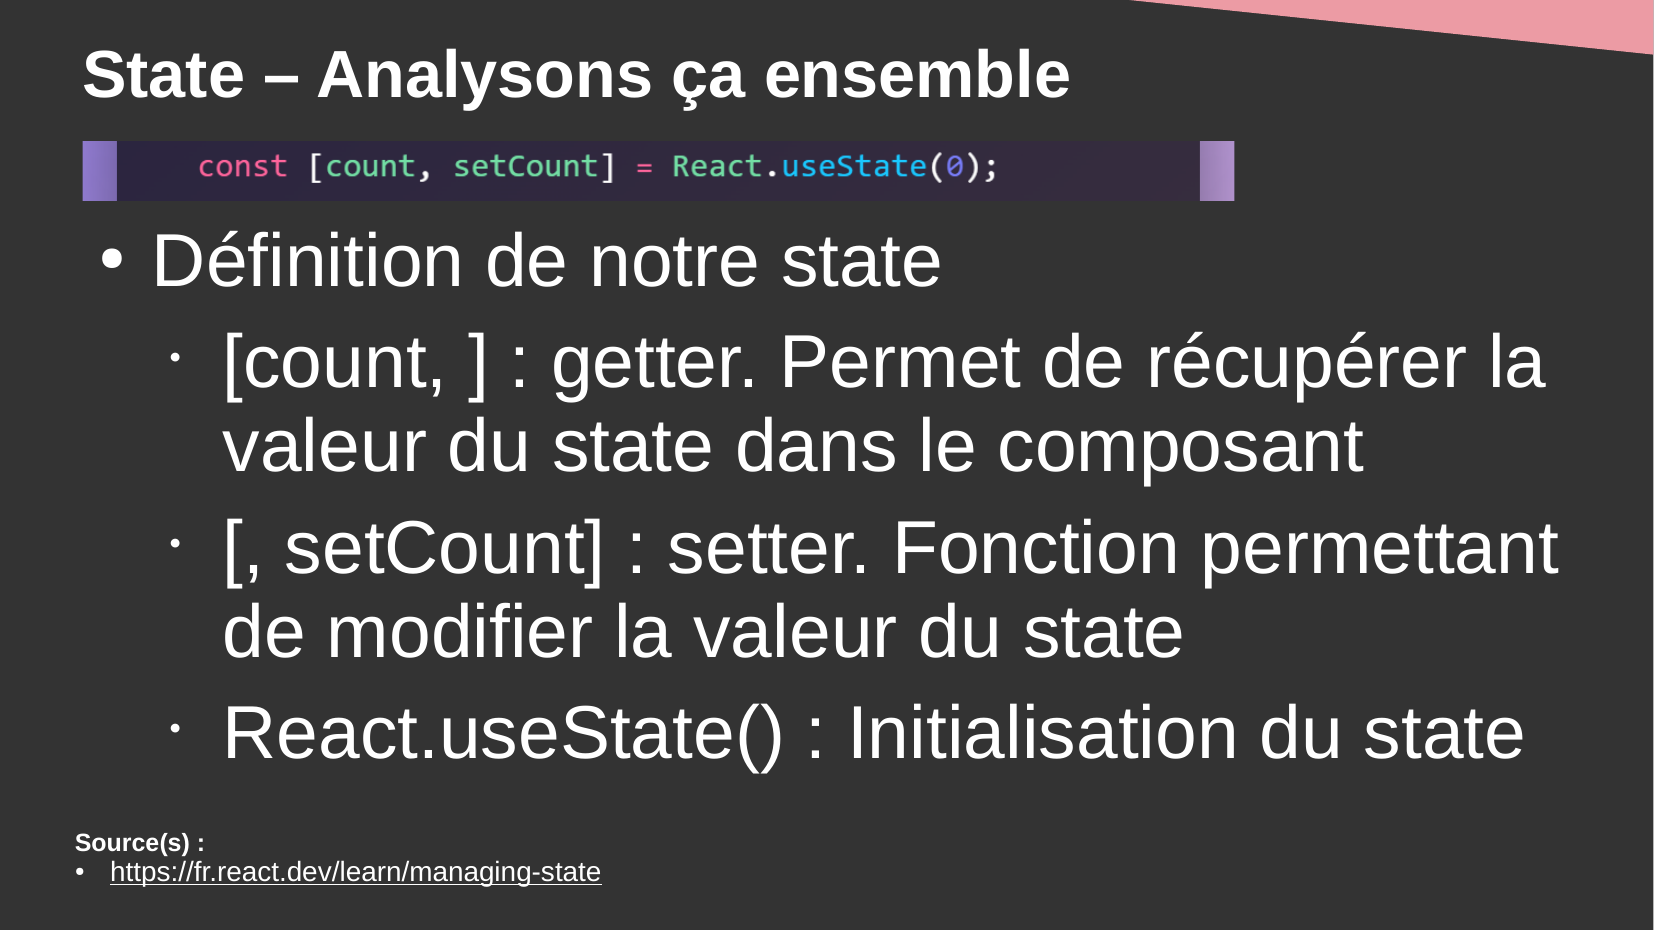

# State – Analysons ça ensemble
Définition de notre state
[count, ] : getter. Permet de récupérer la valeur du state dans le composant
[, setCount] : setter. Fonction permettant de modifier la valeur du state
React.useState() : Initialisation du state
Source(s) :
https://fr.react.dev/learn/managing-state